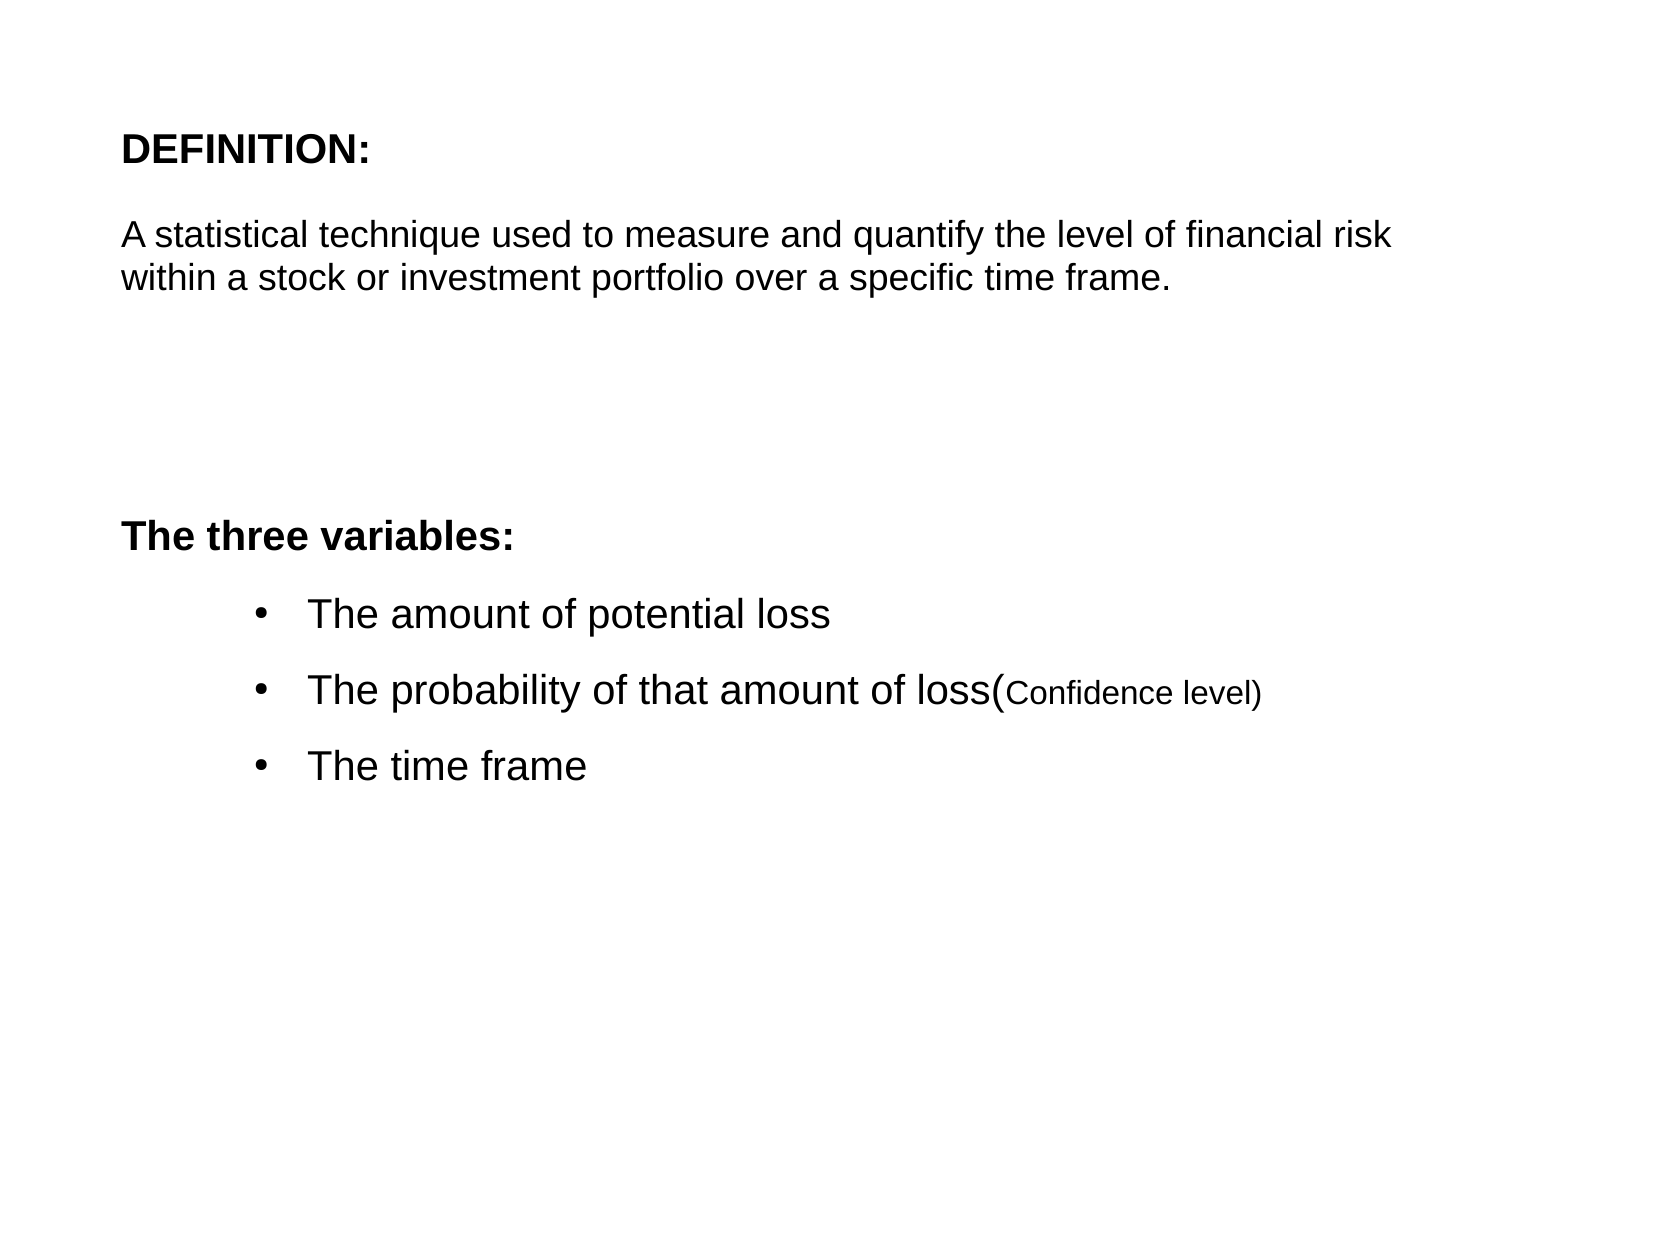

DEFINITION:
A statistical technique used to measure and quantify the level of financial risk within a stock or investment portfolio over a specific time frame.
The three variables:
# The amount of potential loss
The probability of that amount of loss(Confidence level)
The time frame